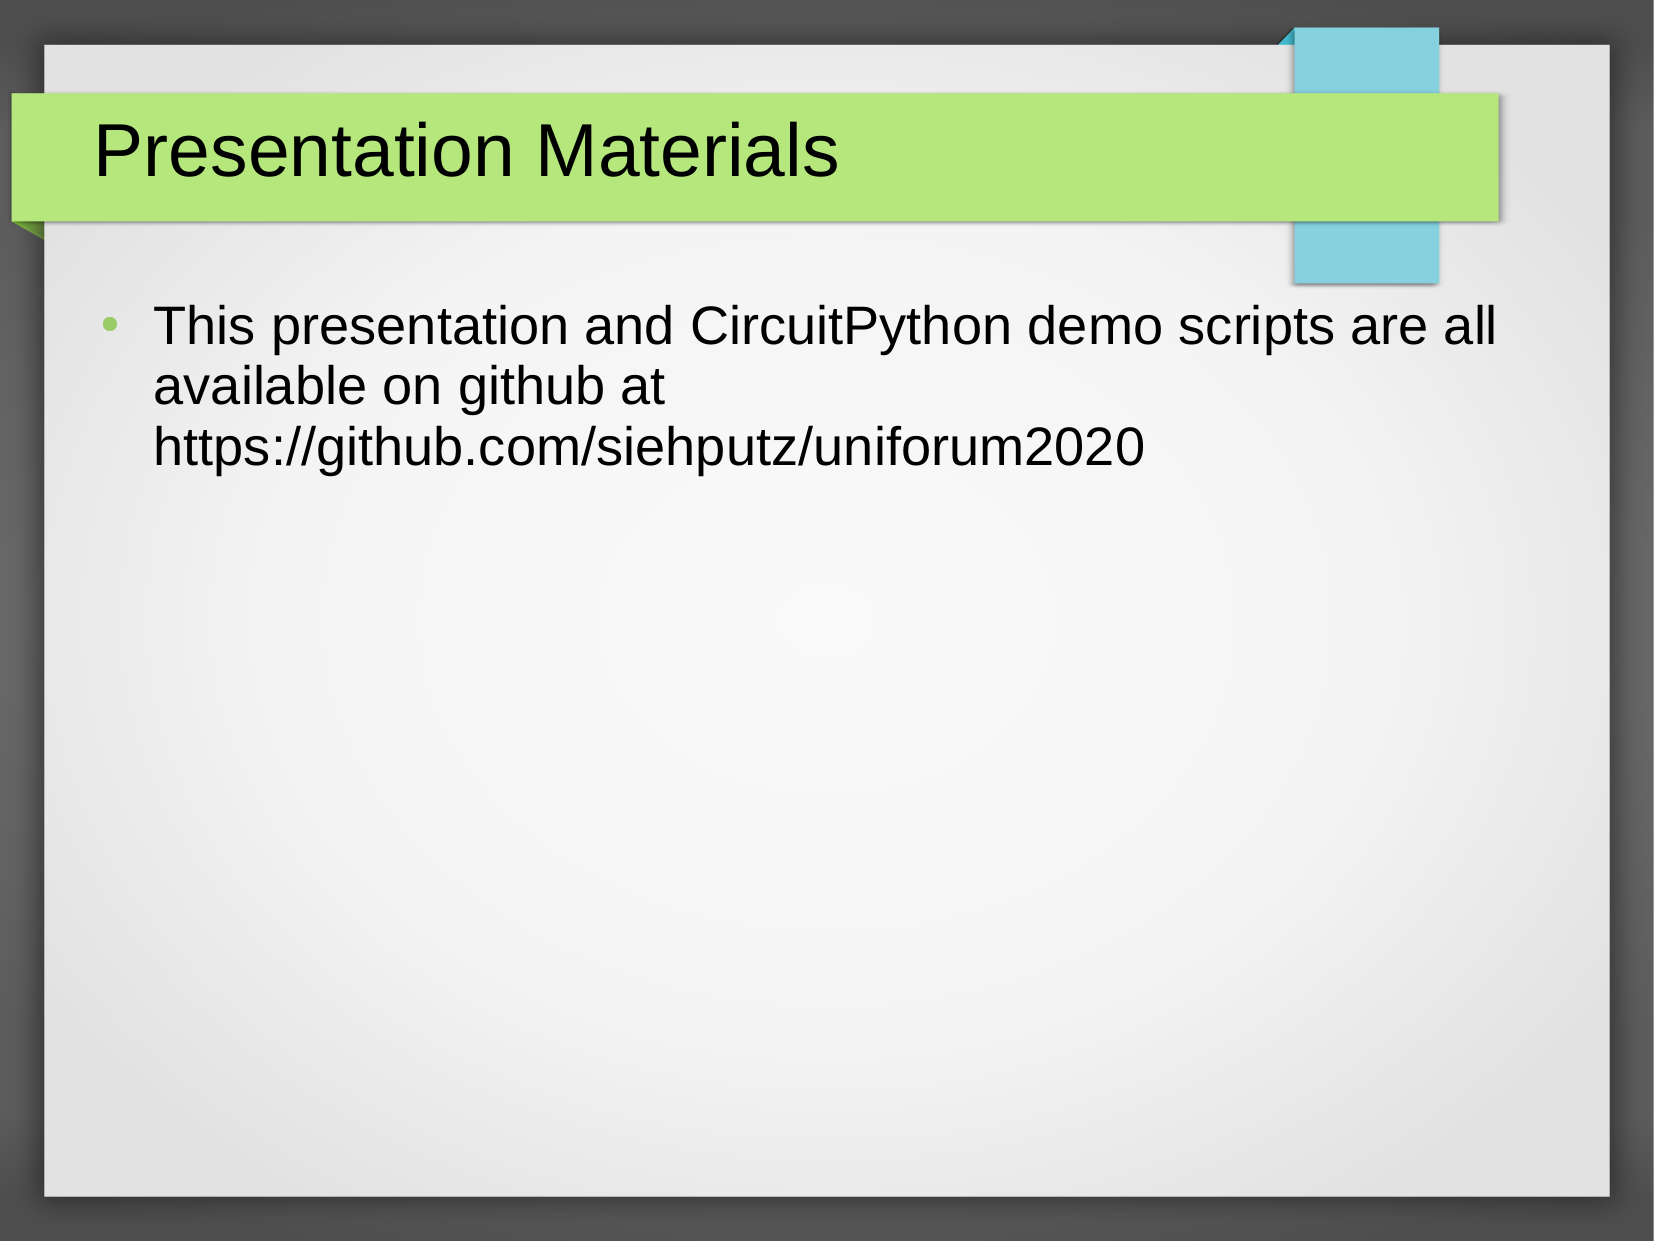

# Presentation Materials
This presentation and CircuitPython demo scripts are all available on github at https://github.com/siehputz/uniforum2020